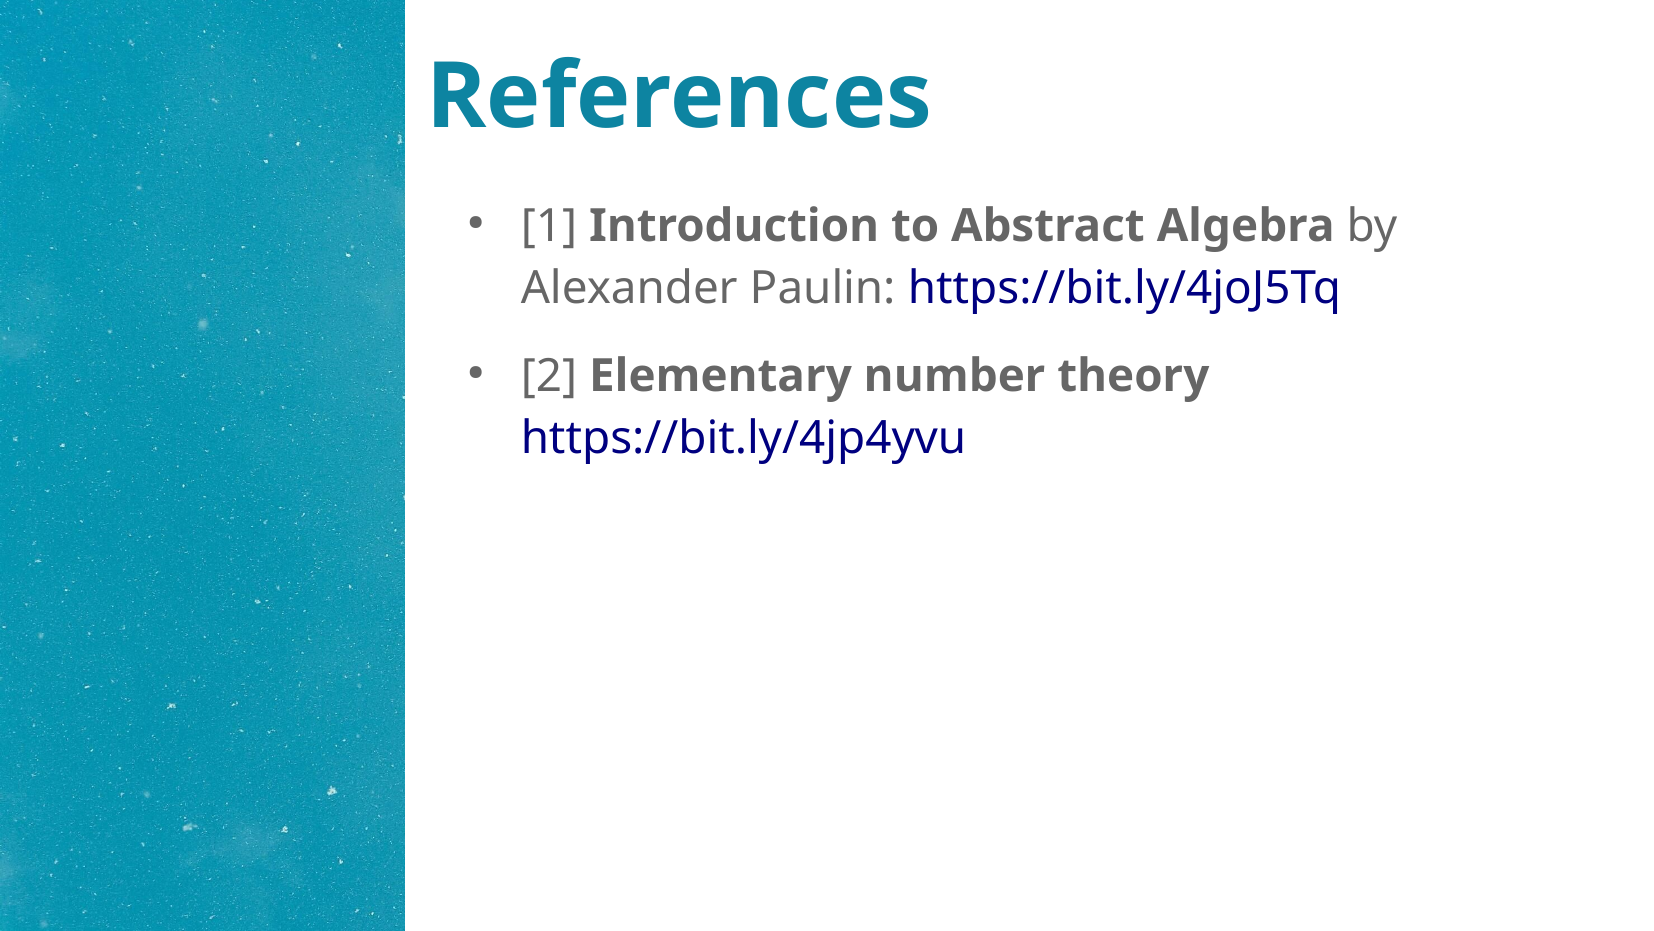

# References
[1] Introduction to Abstract Algebra by Alexander Paulin: https://bit.ly/4joJ5Tq
[2] Elementary number theory https://bit.ly/4jp4yvu